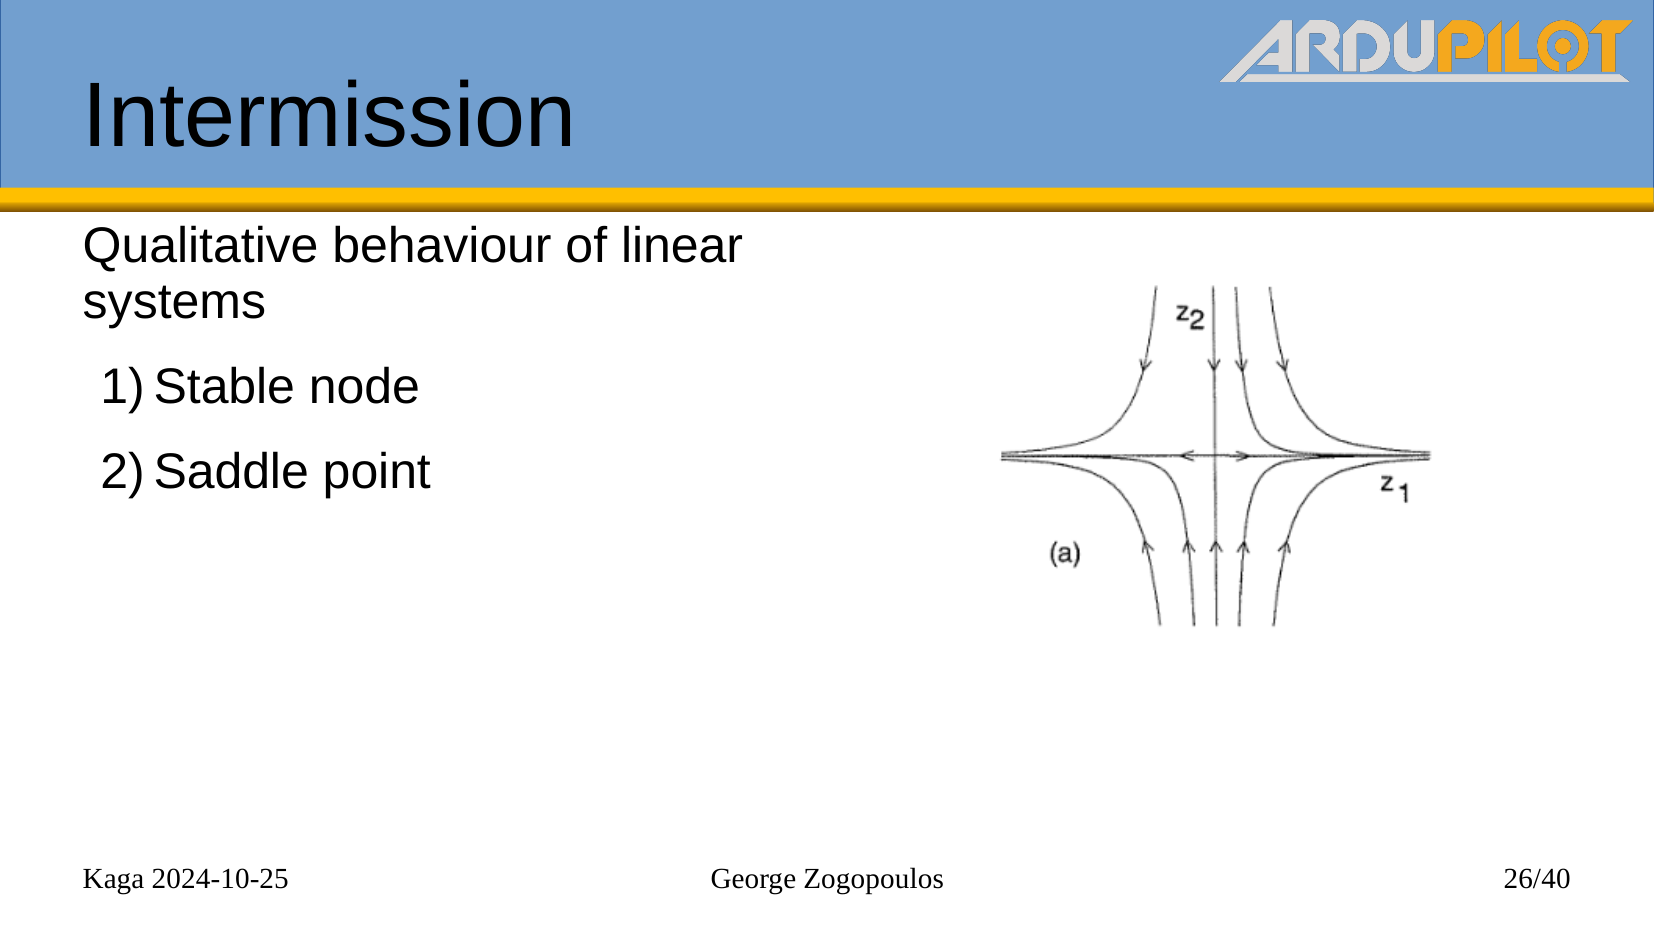

# Intermission
Qualitative behaviour of linear systems
Stable node
Saddle point
Kaga 2024-10-25
George Zogopoulos
26